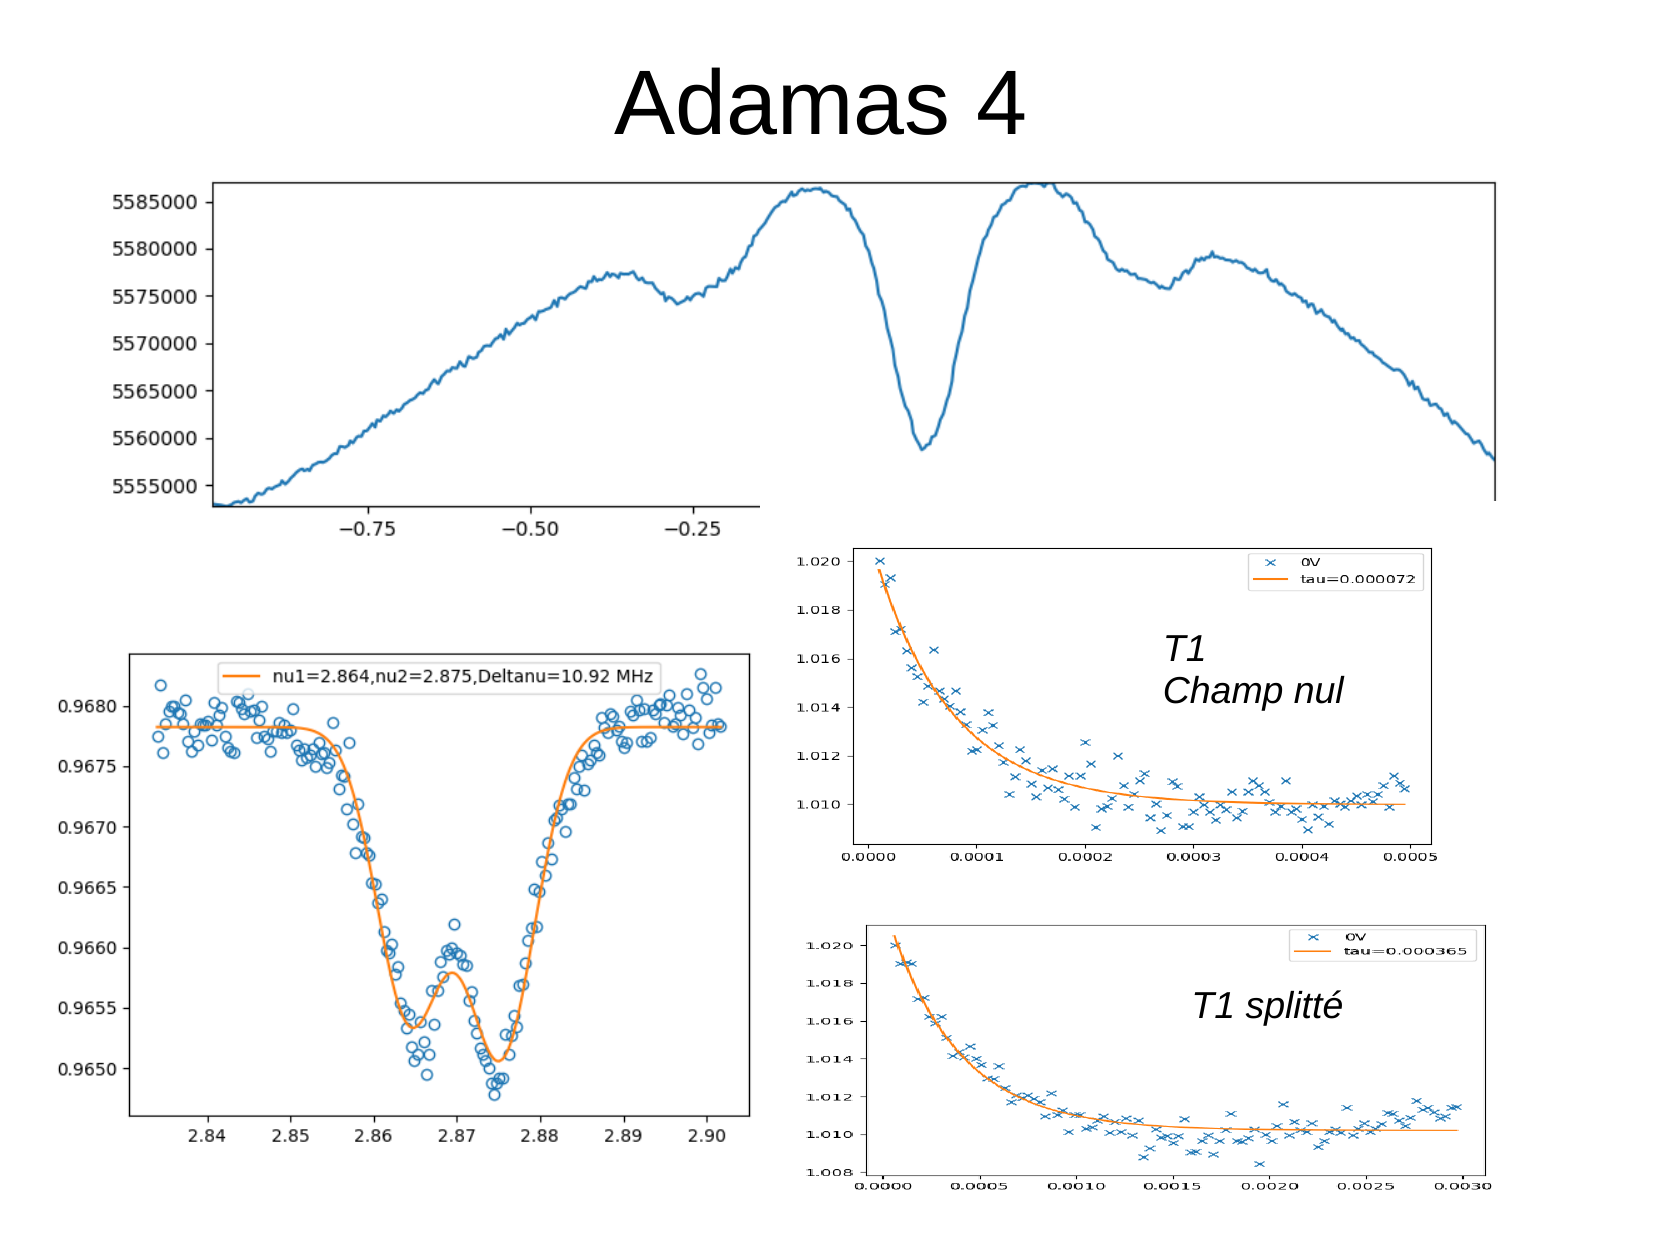

# Adamas 4
T1
Champ nul
T1 splitté